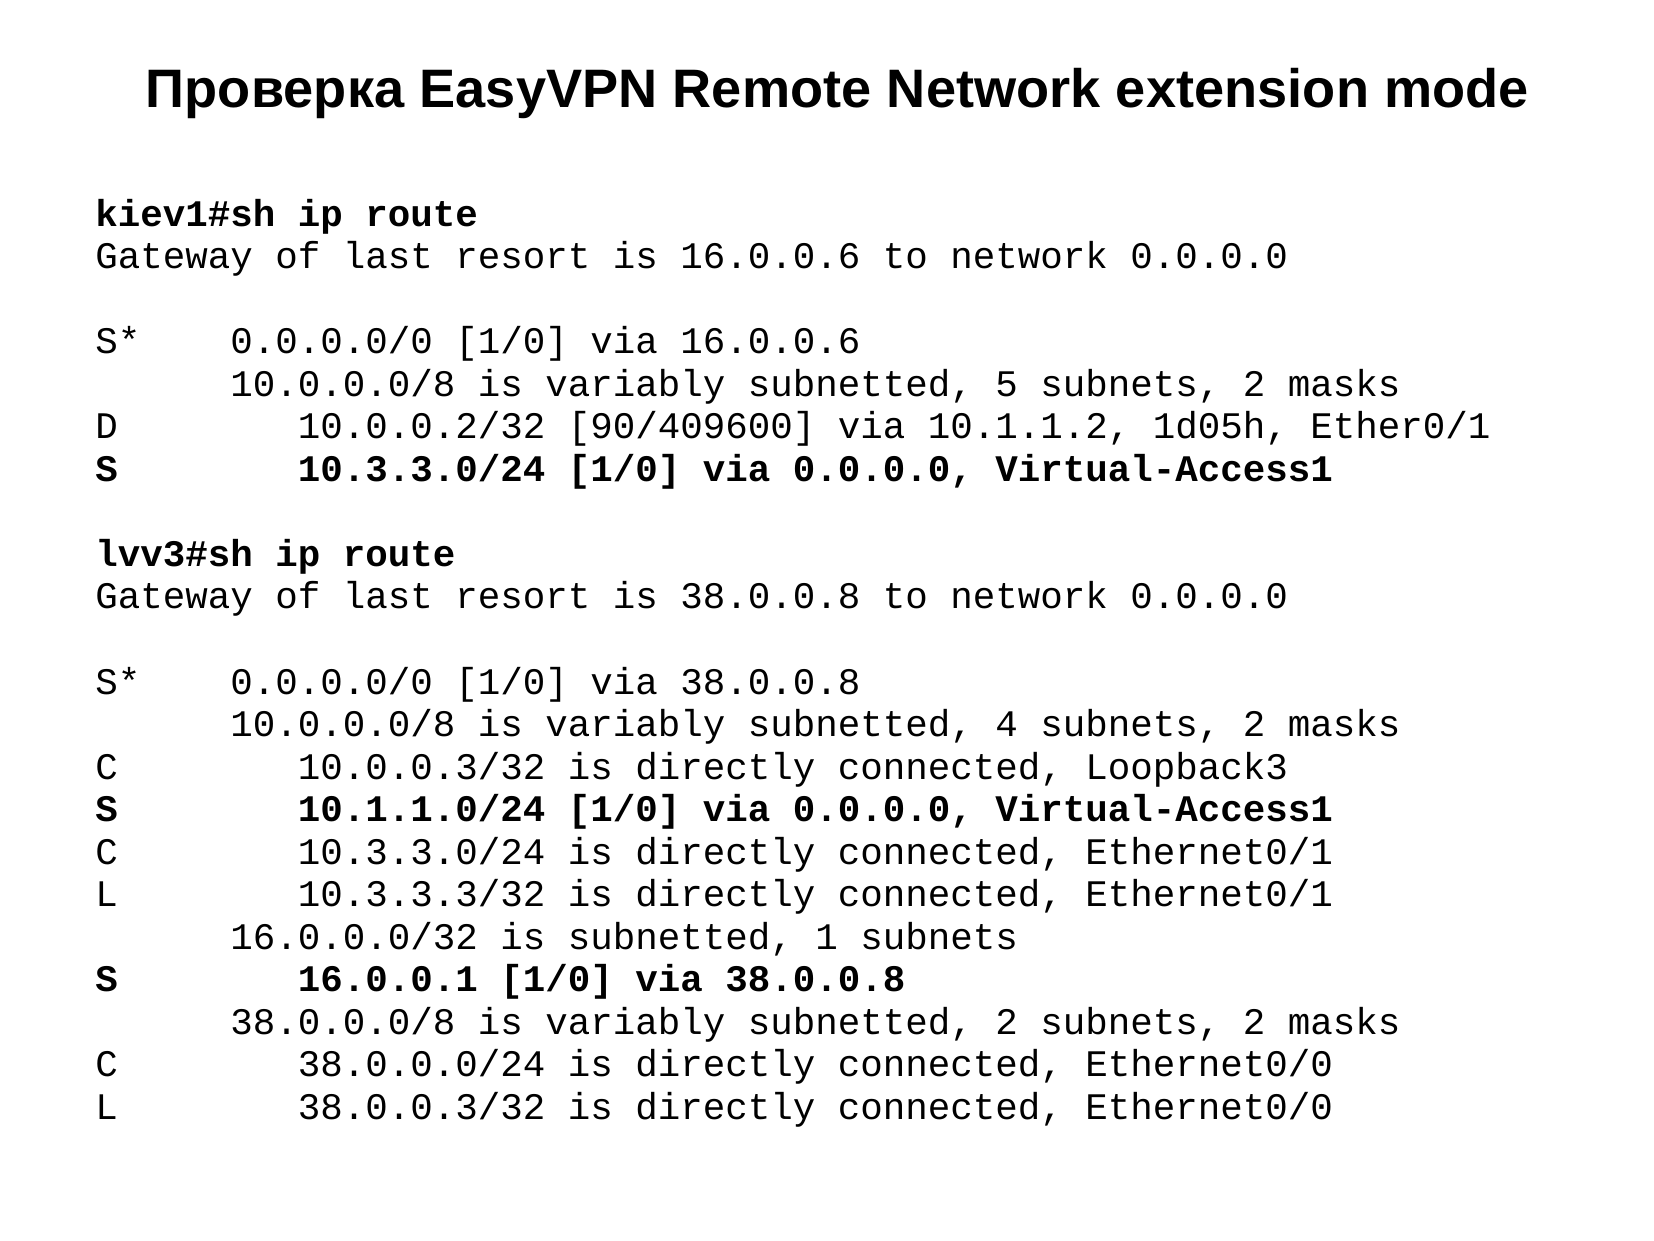

Проверка EasyVPN Remote Network extension mode
# kiev1#sh ip route
Gateway of last resort is 16.0.0.6 to network 0.0.0.0
S* 0.0.0.0/0 [1/0] via 16.0.0.6
 10.0.0.0/8 is variably subnetted, 5 subnets, 2 masks
D 10.0.0.2/32 [90/409600] via 10.1.1.2, 1d05h, Ether0/1
S 10.3.3.0/24 [1/0] via 0.0.0.0, Virtual-Access1
lvv3#sh ip route
Gateway of last resort is 38.0.0.8 to network 0.0.0.0
S* 0.0.0.0/0 [1/0] via 38.0.0.8
 10.0.0.0/8 is variably subnetted, 4 subnets, 2 masks
C 10.0.0.3/32 is directly connected, Loopback3
S 10.1.1.0/24 [1/0] via 0.0.0.0, Virtual-Access1
C 10.3.3.0/24 is directly connected, Ethernet0/1
L 10.3.3.3/32 is directly connected, Ethernet0/1
 16.0.0.0/32 is subnetted, 1 subnets
S 16.0.0.1 [1/0] via 38.0.0.8
 38.0.0.0/8 is variably subnetted, 2 subnets, 2 masks
C 38.0.0.0/24 is directly connected, Ethernet0/0
L 38.0.0.3/32 is directly connected, Ethernet0/0